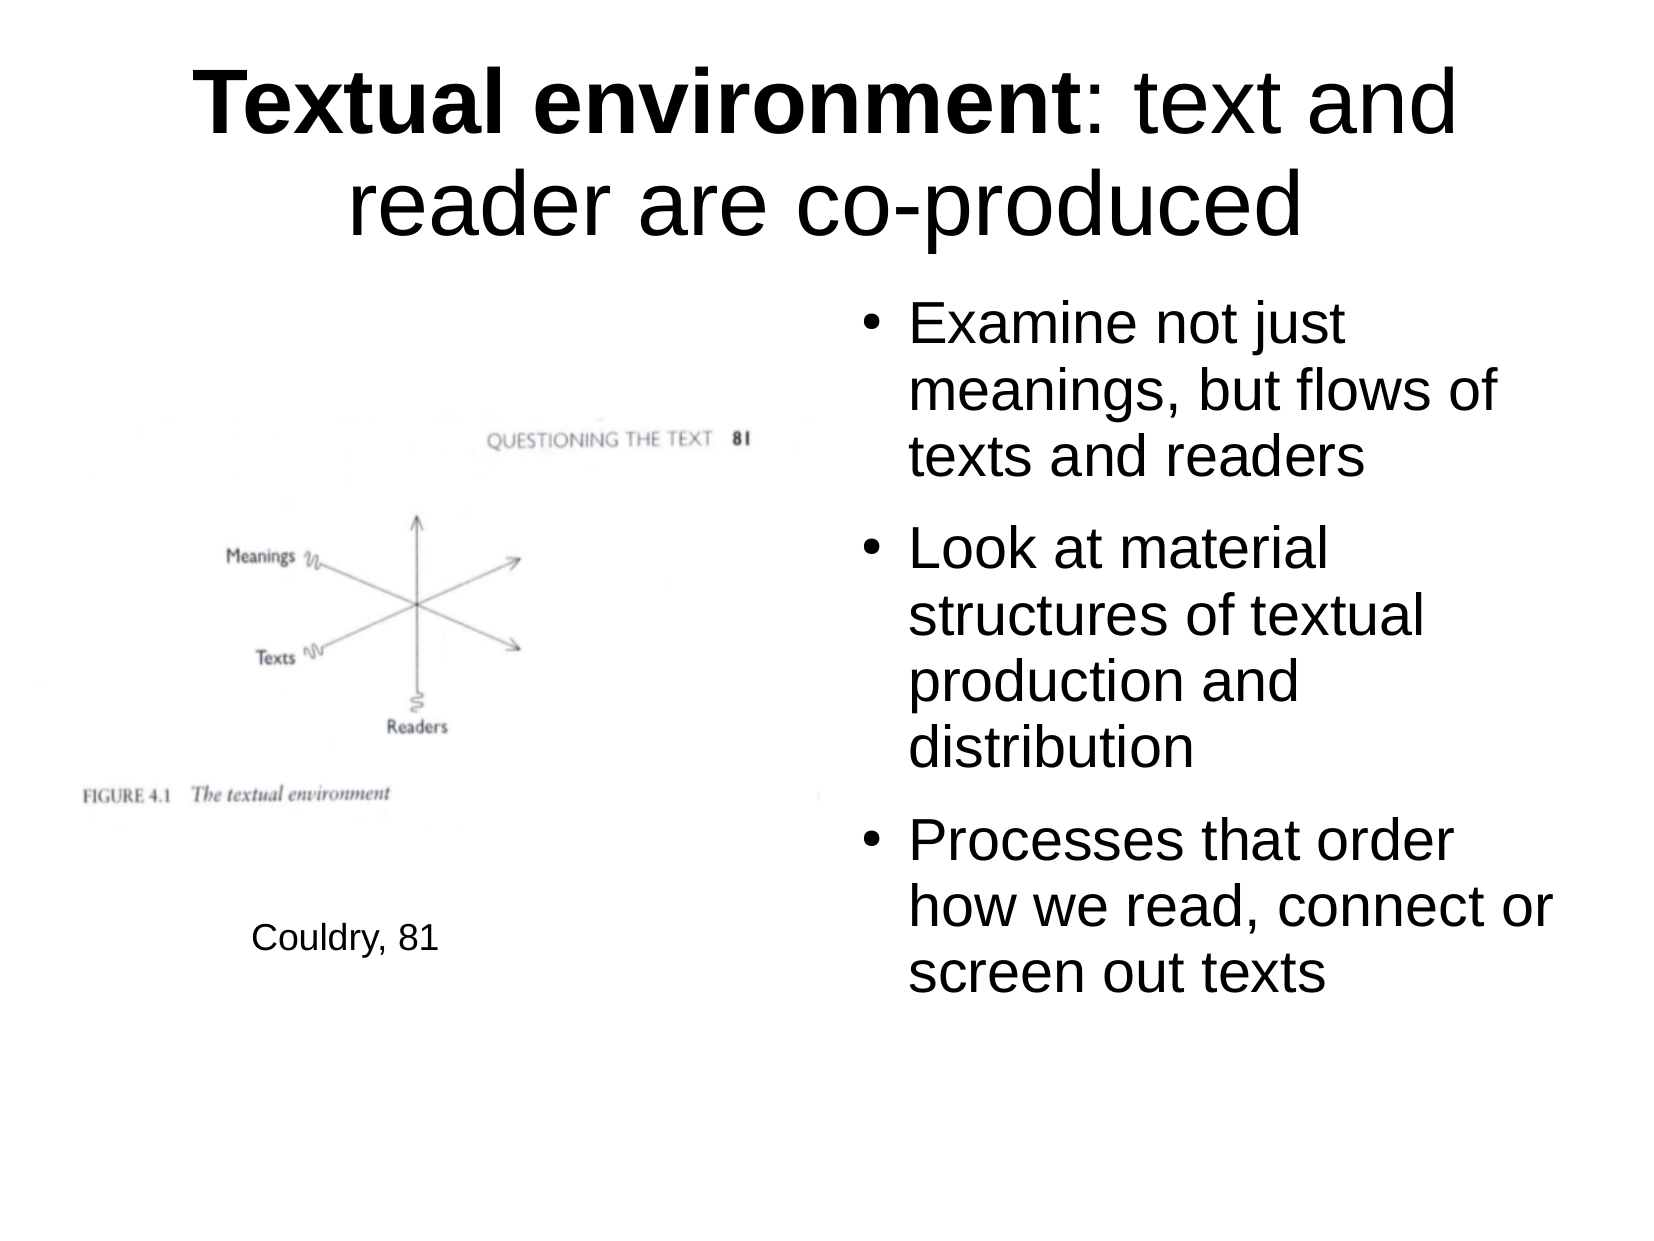

# Textual environment: text and reader are co-produced
Examine not just meanings, but flows of texts and readers
Look at material structures of textual production and distribution
Processes that order how we read, connect or screen out texts
Couldry, 81